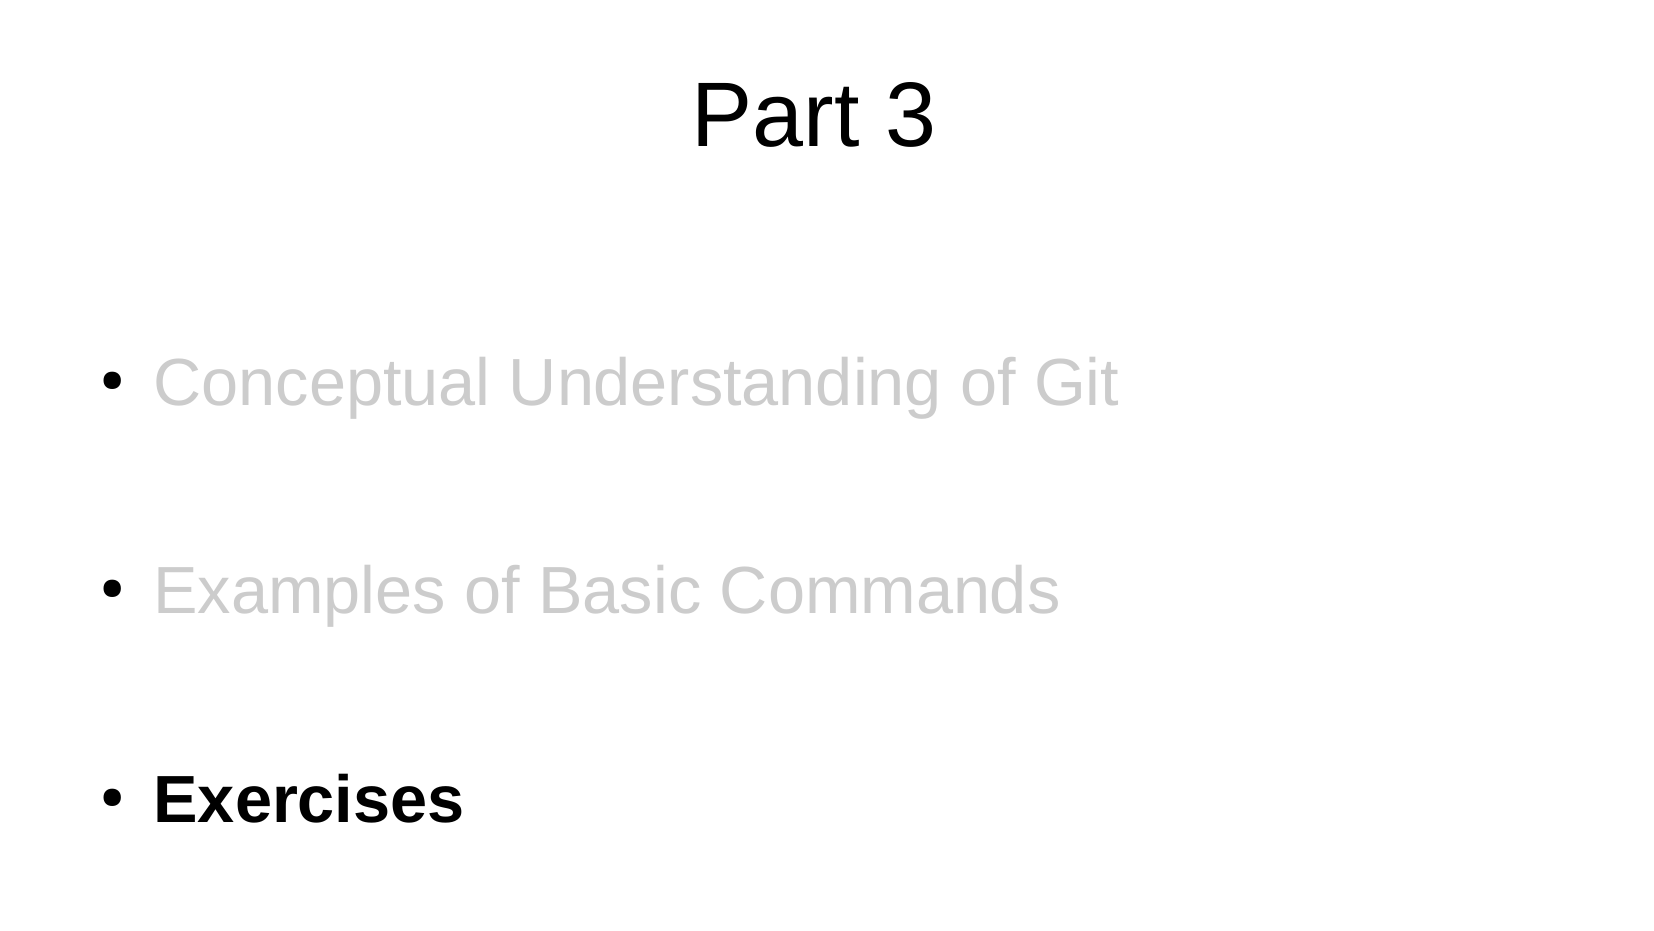

# Part 3
Conceptual Understanding of Git
Examples of Basic Commands
Exercises